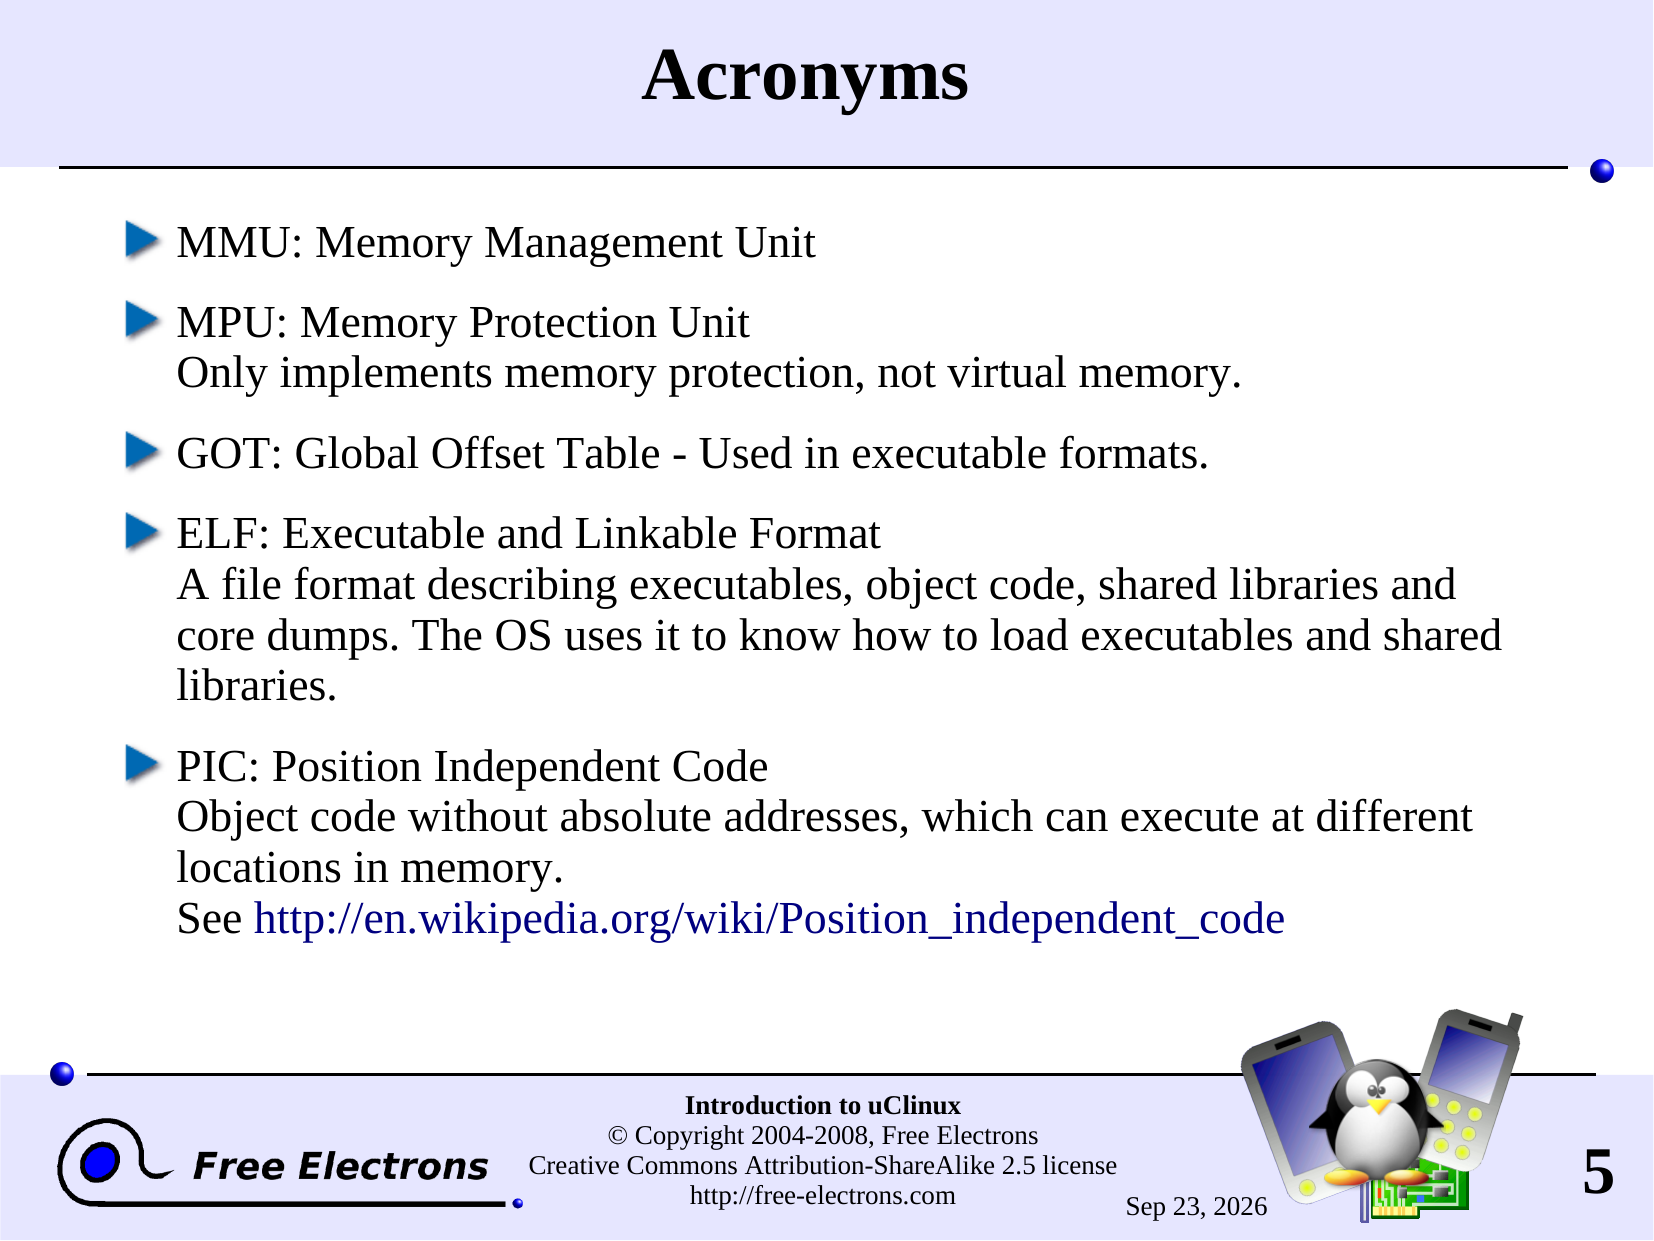

# Acronyms
MMU: Memory Management Unit
MPU: Memory Protection Unit
Only implements memory protection, not virtual memory.
GOT: Global Offset Table - Used in executable formats.
ELF: Executable and Linkable Format
A file format describing executables, object code, shared libraries and core dumps. The OS uses it to know how to load executables and shared libraries.
PIC: Position Independent Code
Object code without absolute addresses, which can execute at different locations in memory.
See http://en.wikipedia.org/wiki/Position_independent_code